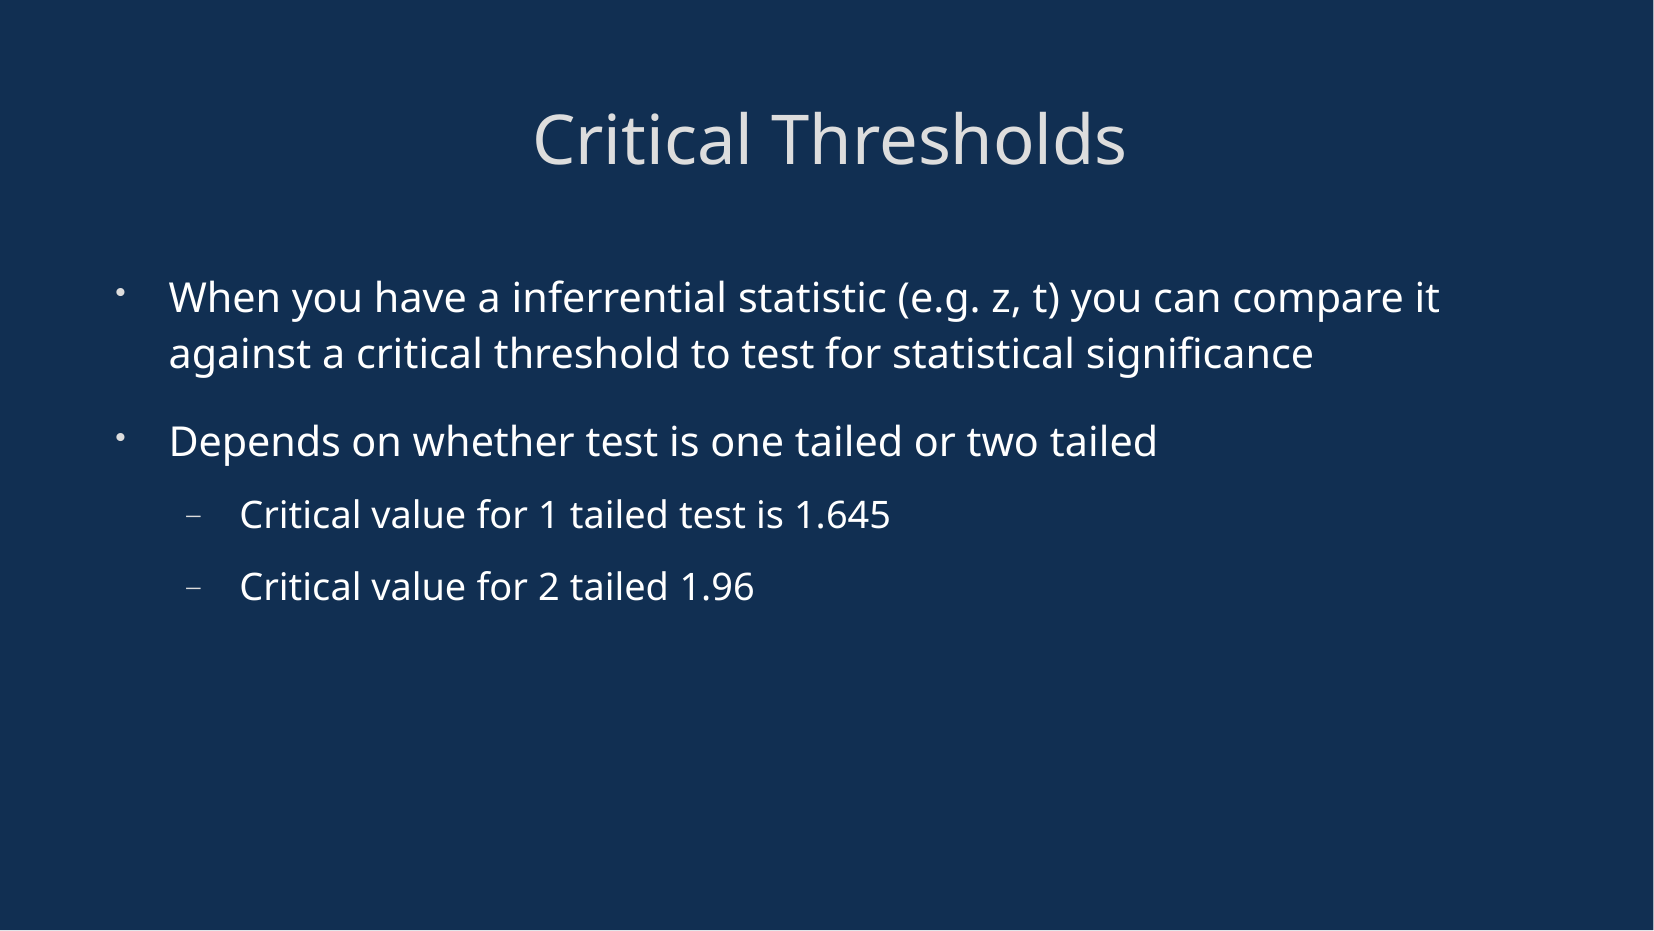

# Critical Thresholds
When you have a inferrential statistic (e.g. z, t) you can compare it against a critical threshold to test for statistical significance
Depends on whether test is one tailed or two tailed
Critical value for 1 tailed test is 1.645
Critical value for 2 tailed 1.96